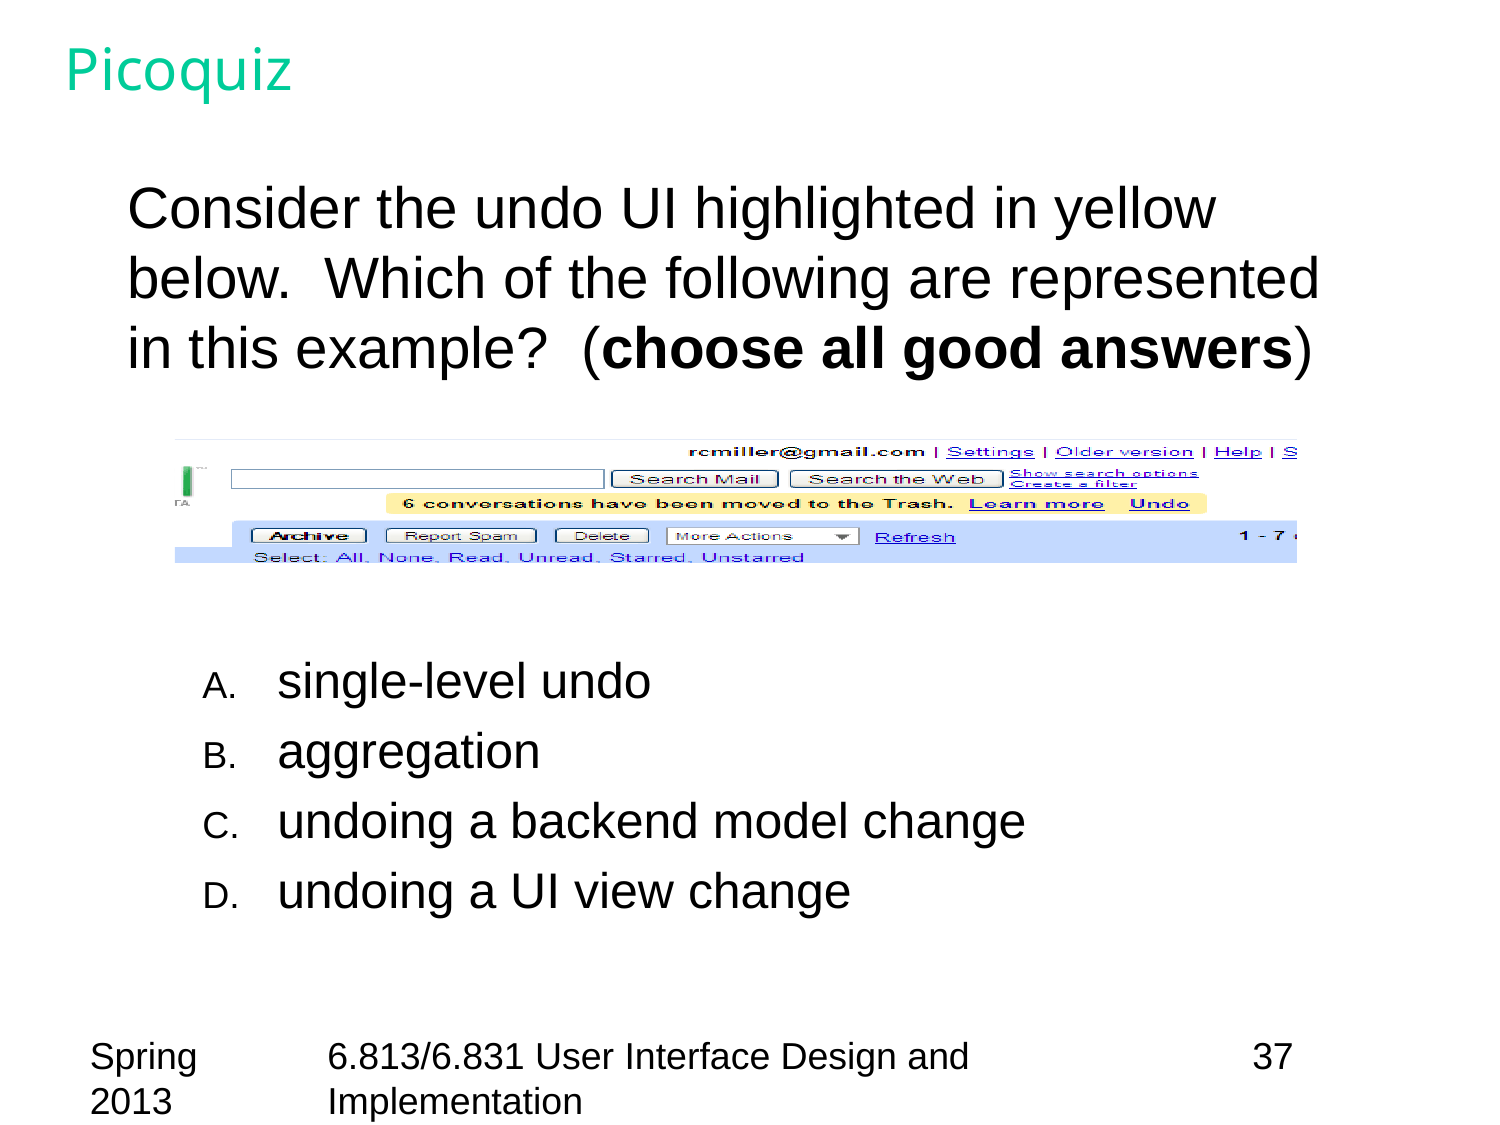

# Picoquiz
Consider the undo UI highlighted in yellow below. Which of the following are represented in this example? (choose all good answers)
single-level undo
aggregation
undoing a backend model change
undoing a UI view change
Spring 2013
6.813/6.831 User Interface Design and Implementation